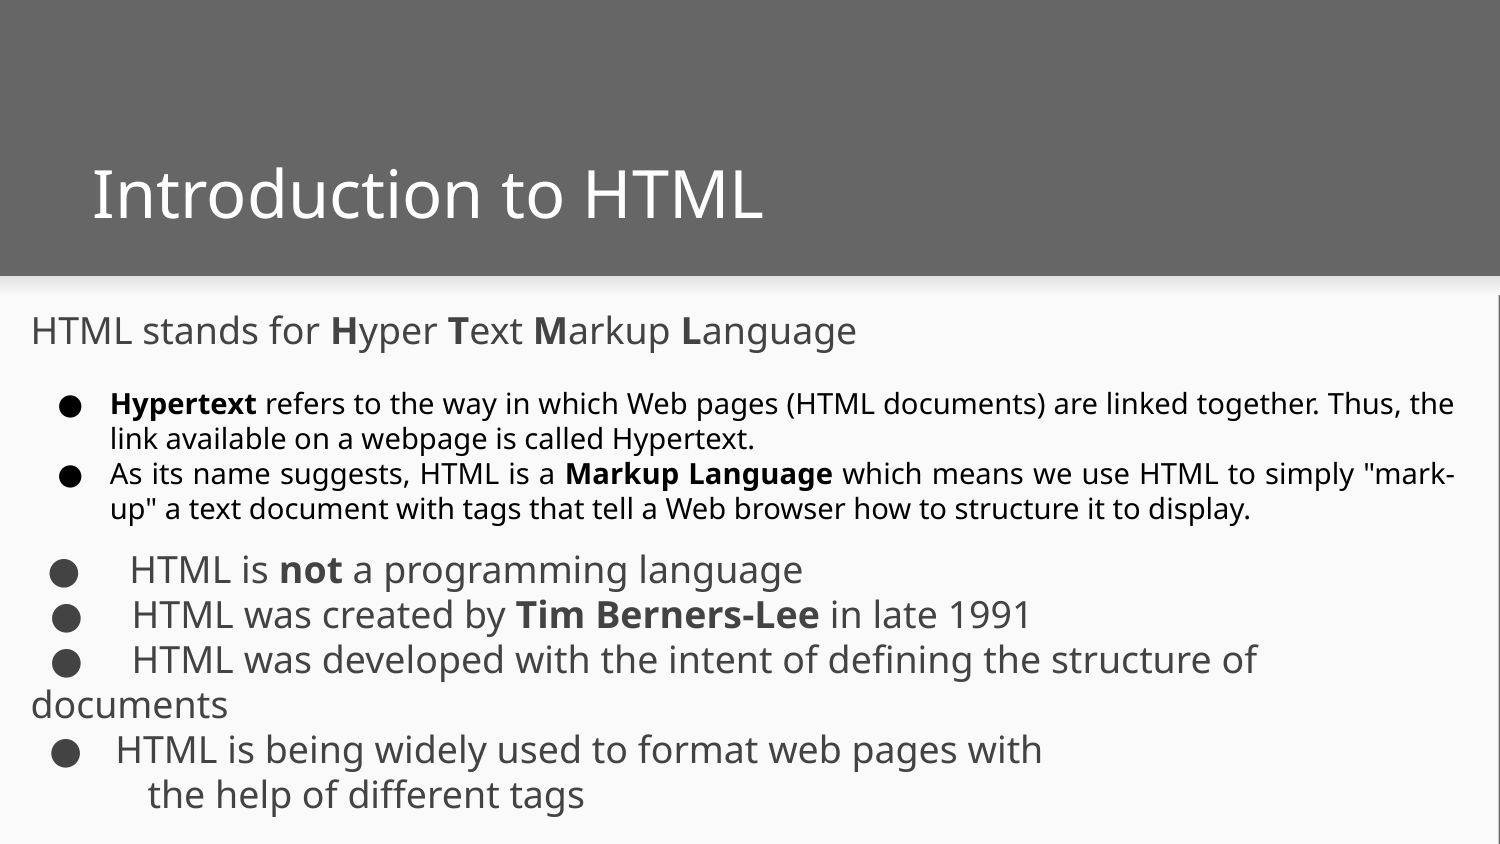

# Introduction to HTML
HTML stands for Hyper Text Markup Language
Hypertext refers to the way in which Web pages (HTML documents) are linked together. Thus, the link available on a webpage is called Hypertext.
As its name suggests, HTML is a Markup Language which means we use HTML to simply "mark-up" a text document with tags that tell a Web browser how to structure it to display.
 ● HTML is not a programming language
 ● HTML was created by Tim Berners-Lee in late 1991
 ● HTML was developed with the intent of defining the structure of documents
 HTML is being widely used to format web pages with
 the help of different tags